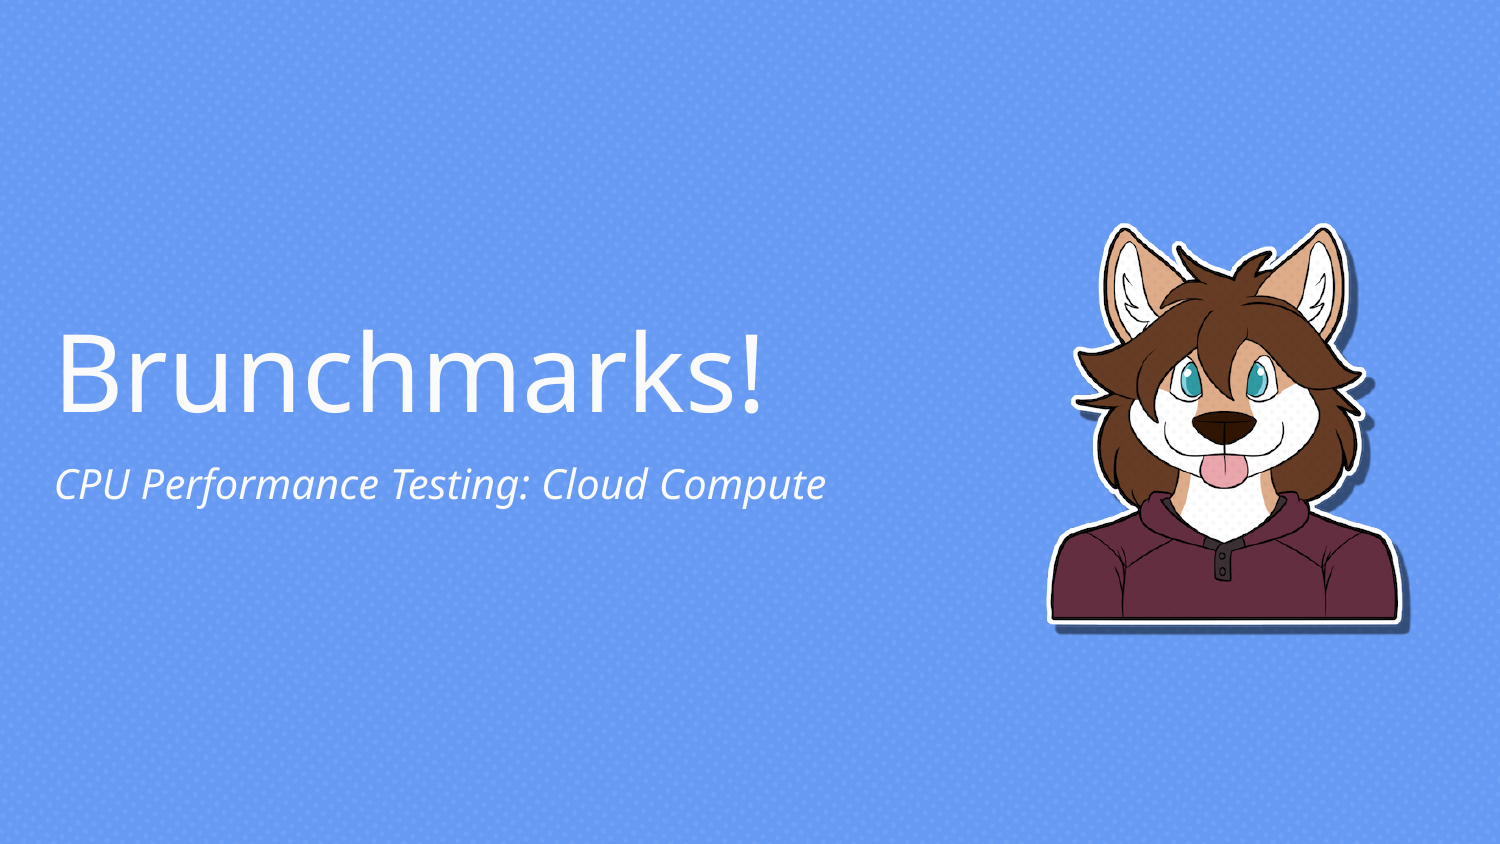

# Brunchmarks!
CPU Performance Testing: Cloud Compute